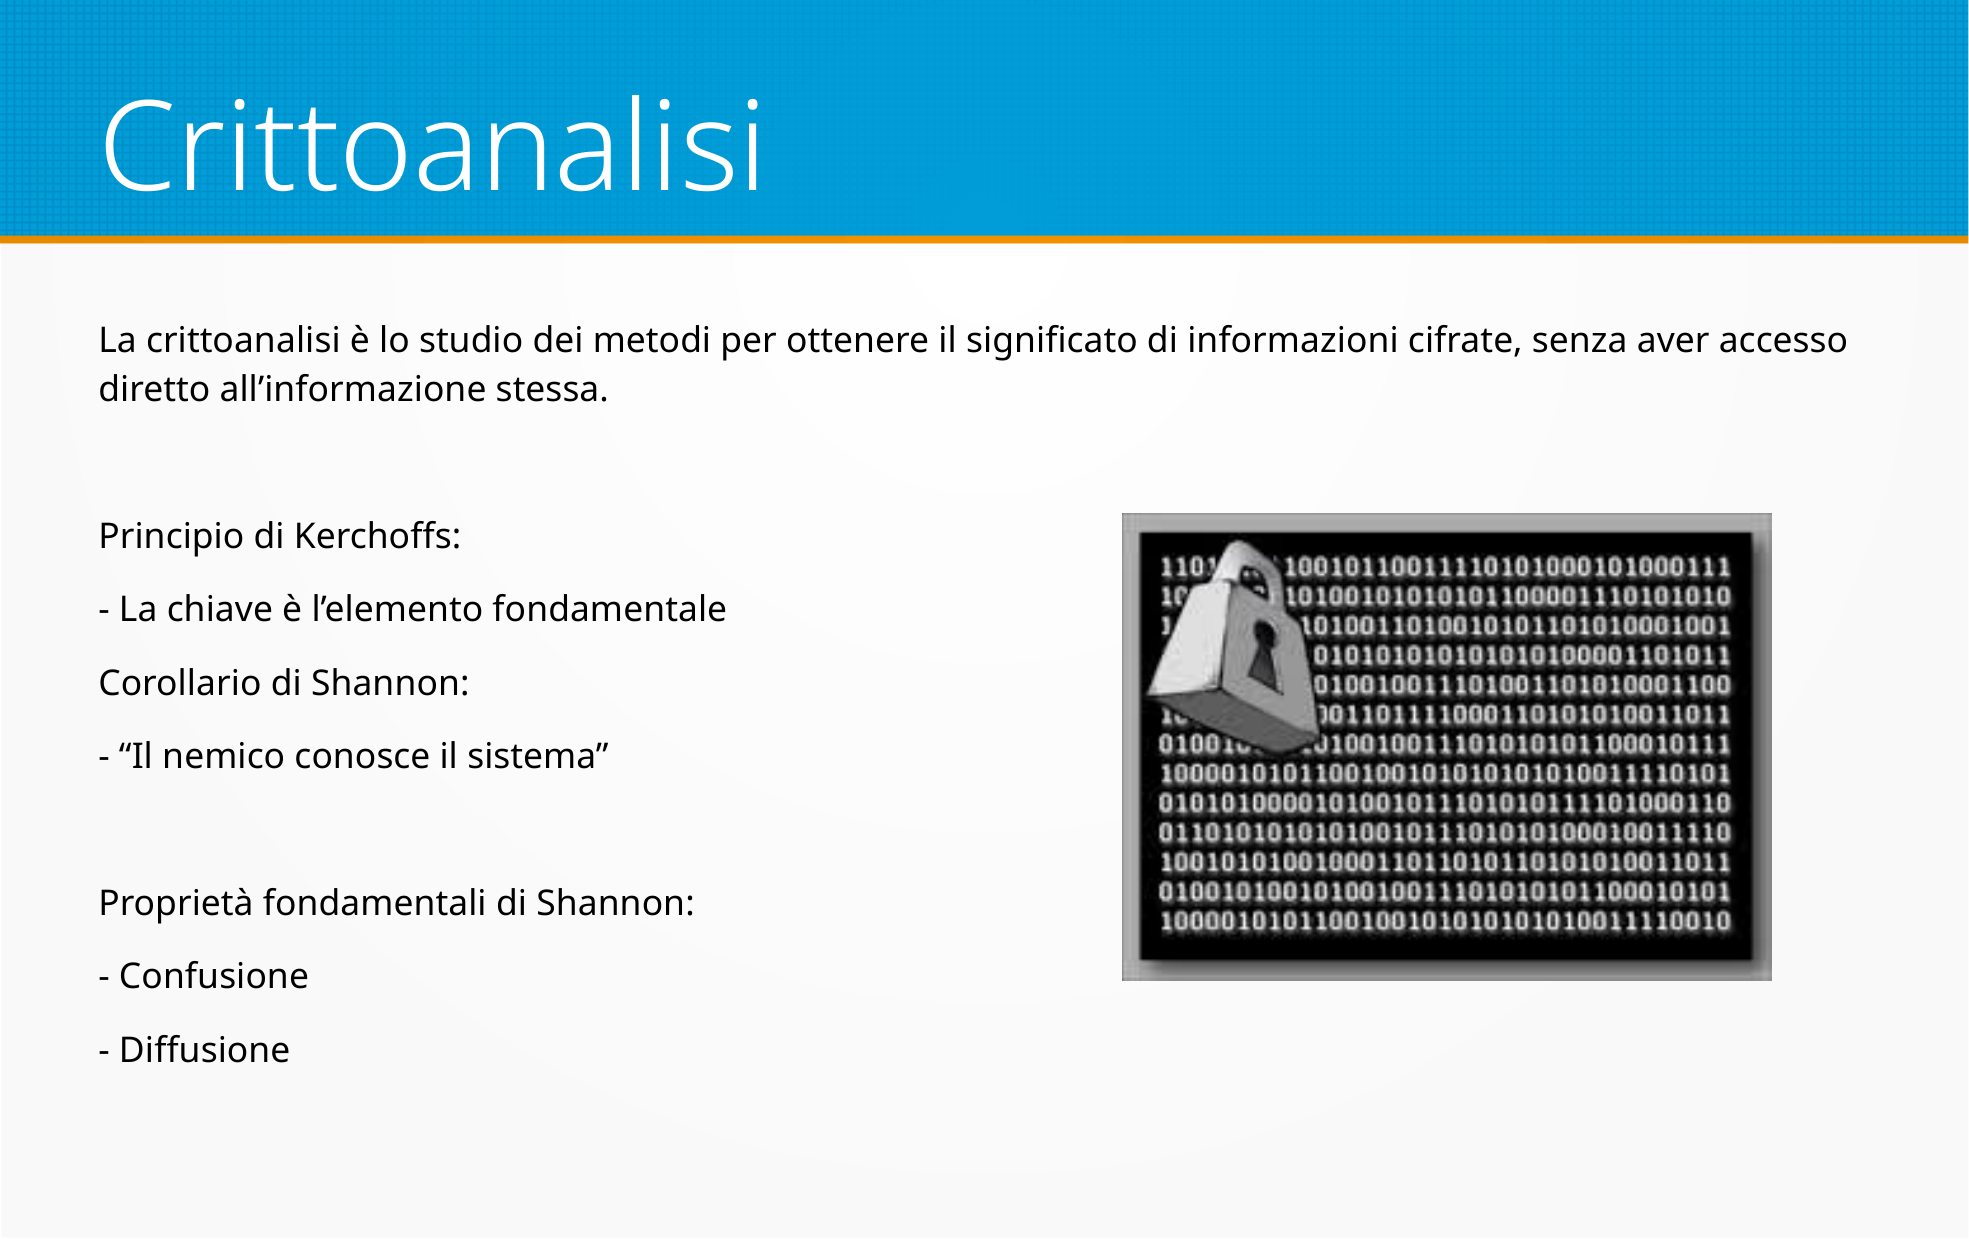

# Crittoanalisi
La crittoanalisi è lo studio dei metodi per ottenere il significato di informazioni cifrate, senza aver accesso diretto all’informazione stessa.
Principio di Kerchoffs:
- La chiave è l’elemento fondamentale
Corollario di Shannon:
- “Il nemico conosce il sistema”
Proprietà fondamentali di Shannon:
- Confusione
- Diffusione